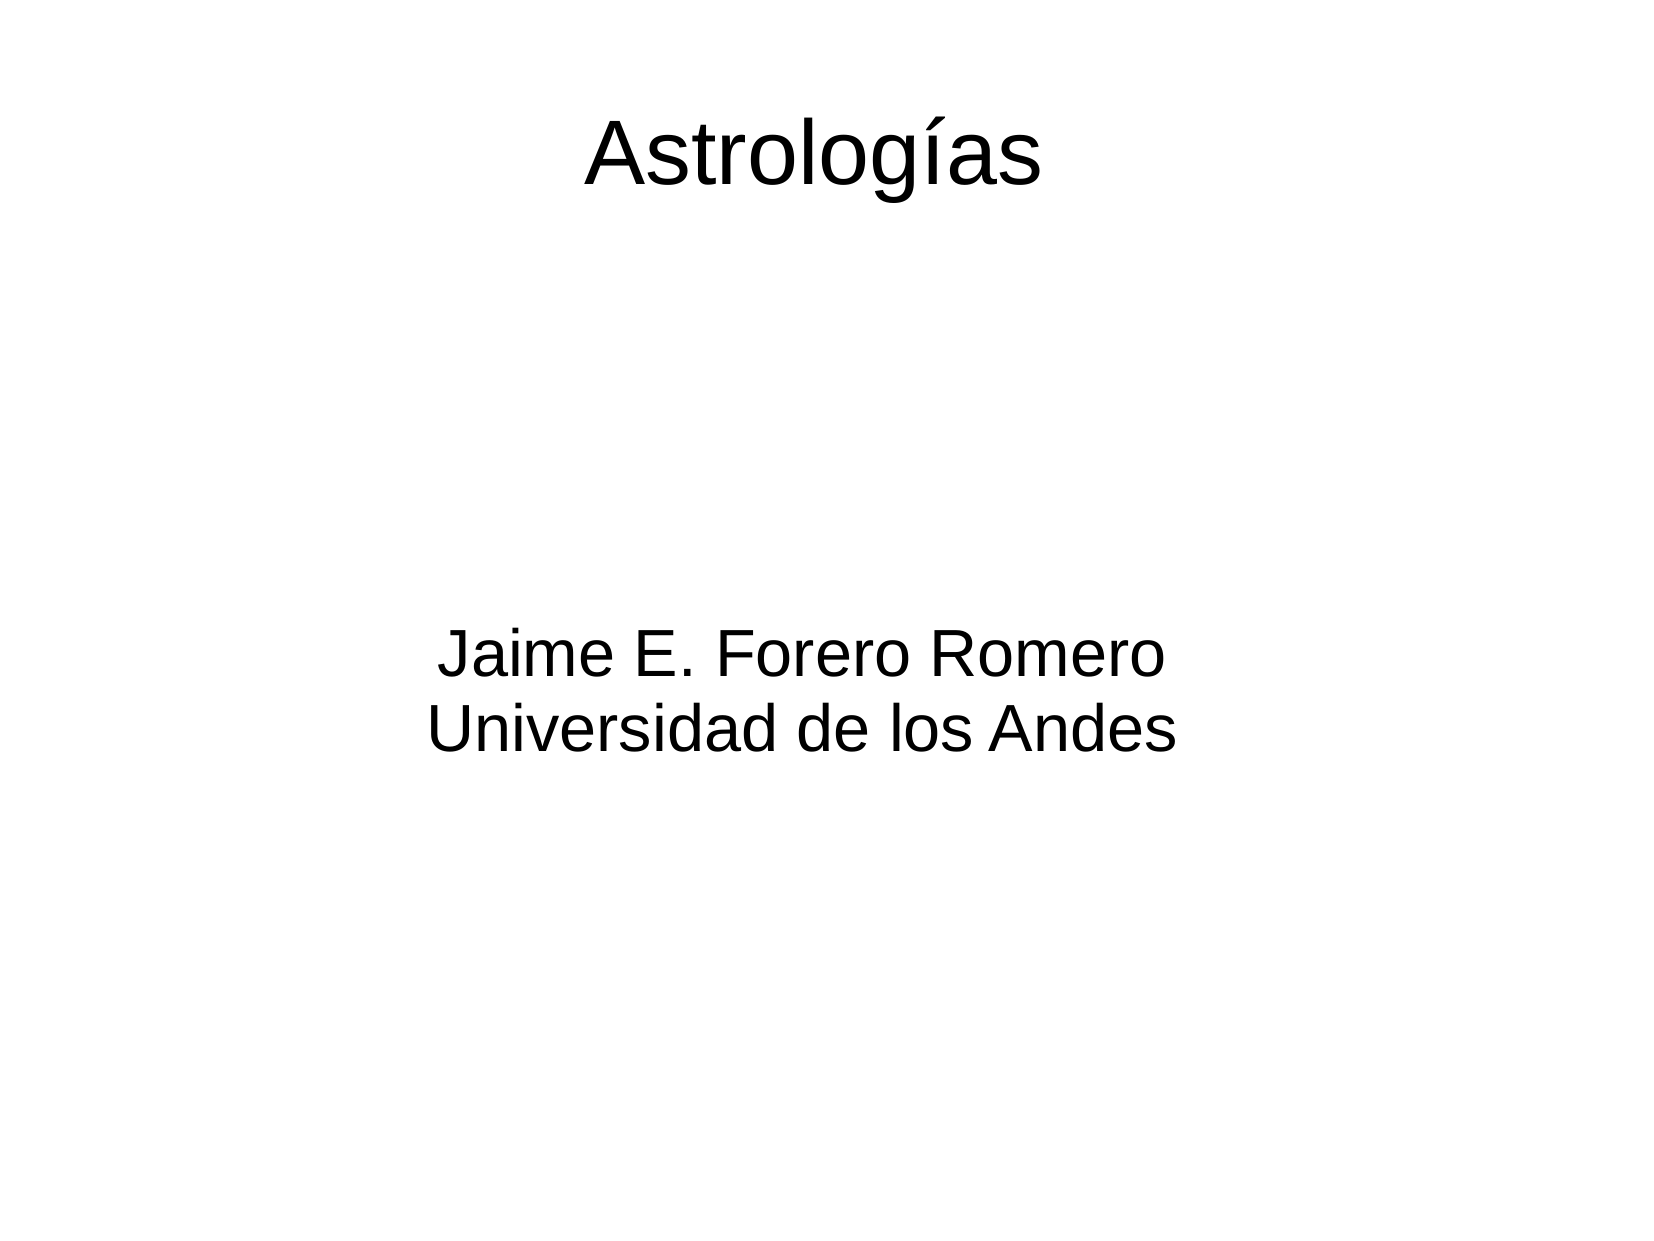

# Astrologías
Jaime E. Forero Romero
Universidad de los Andes